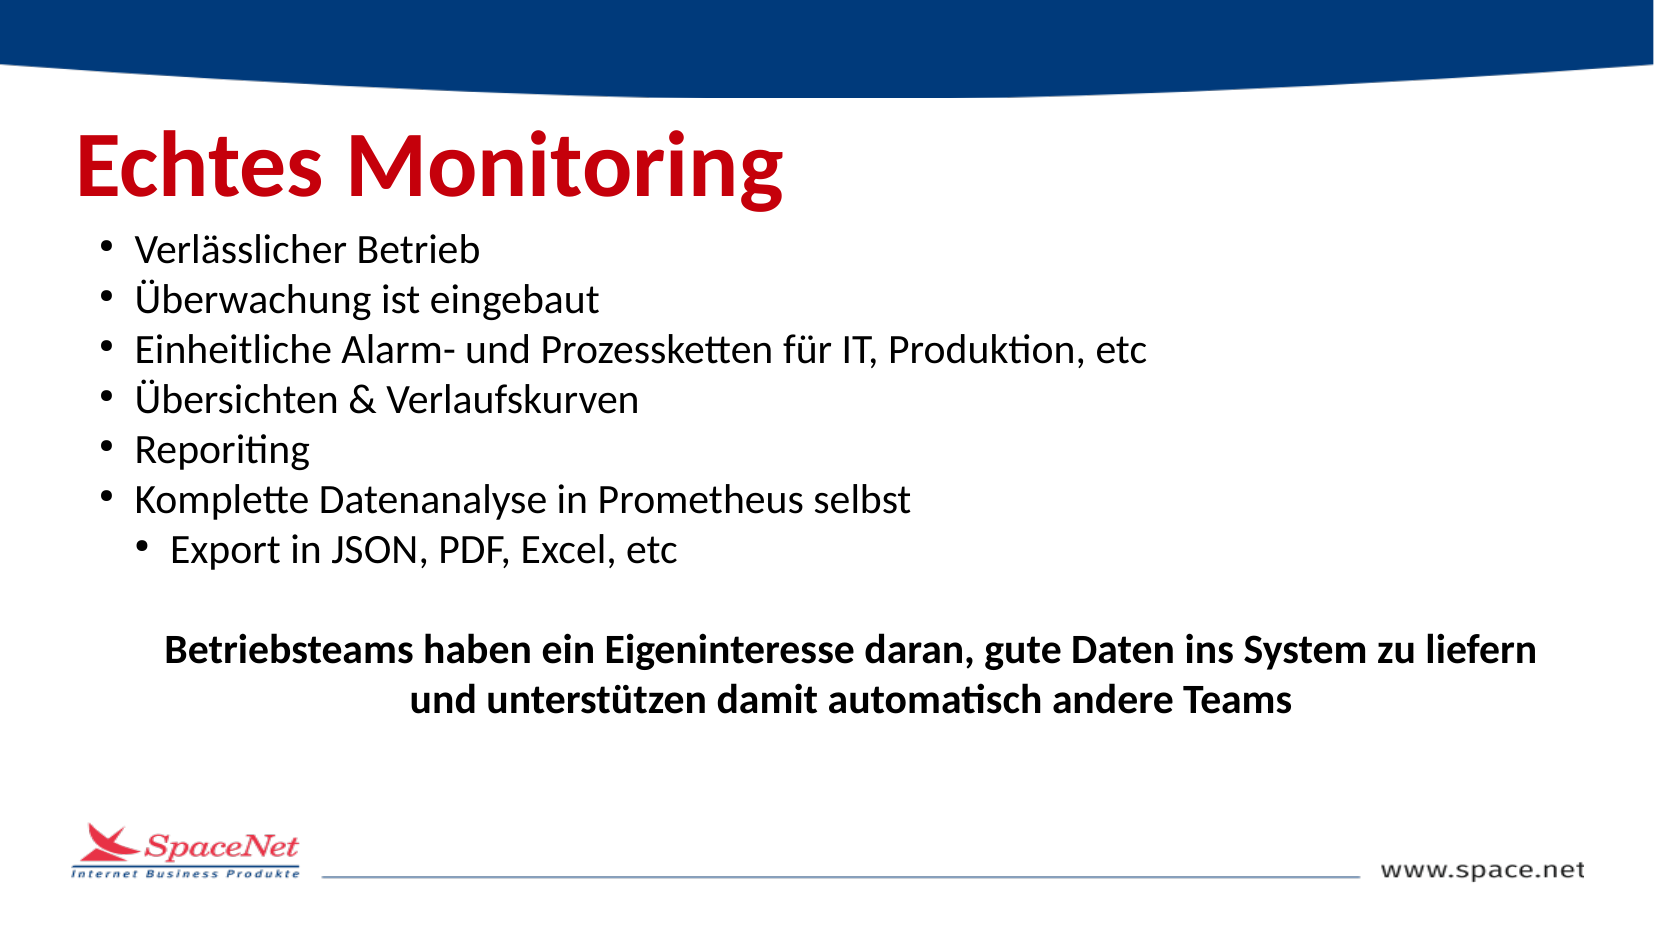

Echtes Monitoring
Verlässlicher Betrieb
Überwachung ist eingebaut
Einheitliche Alarm- und Prozessketten für IT, Produktion, etc
Übersichten & Verlaufskurven
Reporiting
Komplette Datenanalyse in Prometheus selbst
Export in JSON, PDF, Excel, etc
Betriebsteams haben ein Eigeninteresse daran, gute Daten ins System zu liefern und unterstützen damit automatisch andere Teams